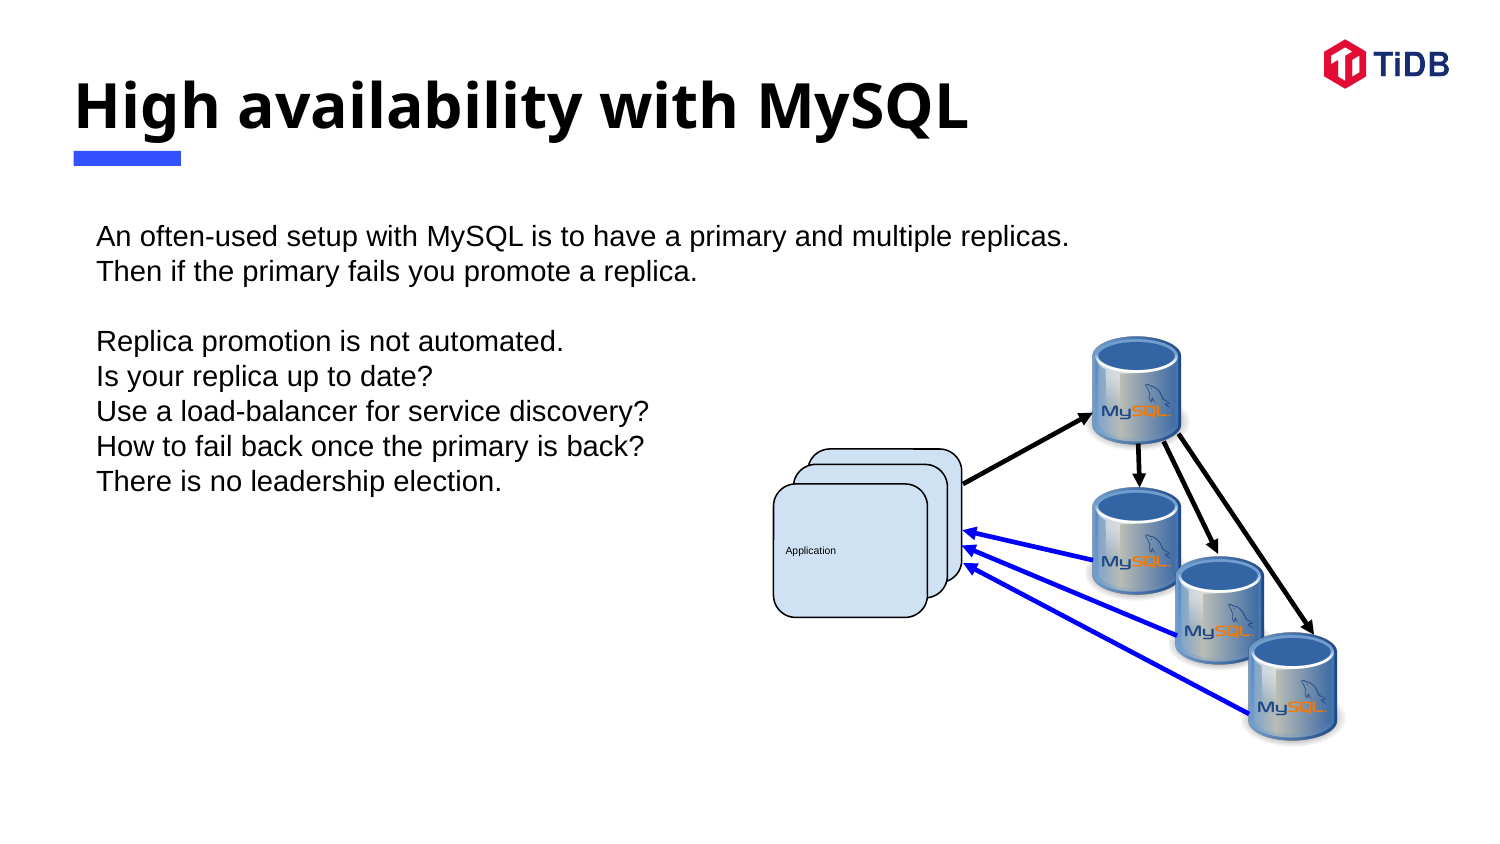

High availability with MySQL
An often-used setup with MySQL is to have a primary and multiple replicas.
Then if the primary fails you promote a replica.
Replica promotion is not automated.
Is your replica up to date?
Use a load-balancer for service discovery?
How to fail back once the primary is back?
There is no leadership election.
Application
Application
Application